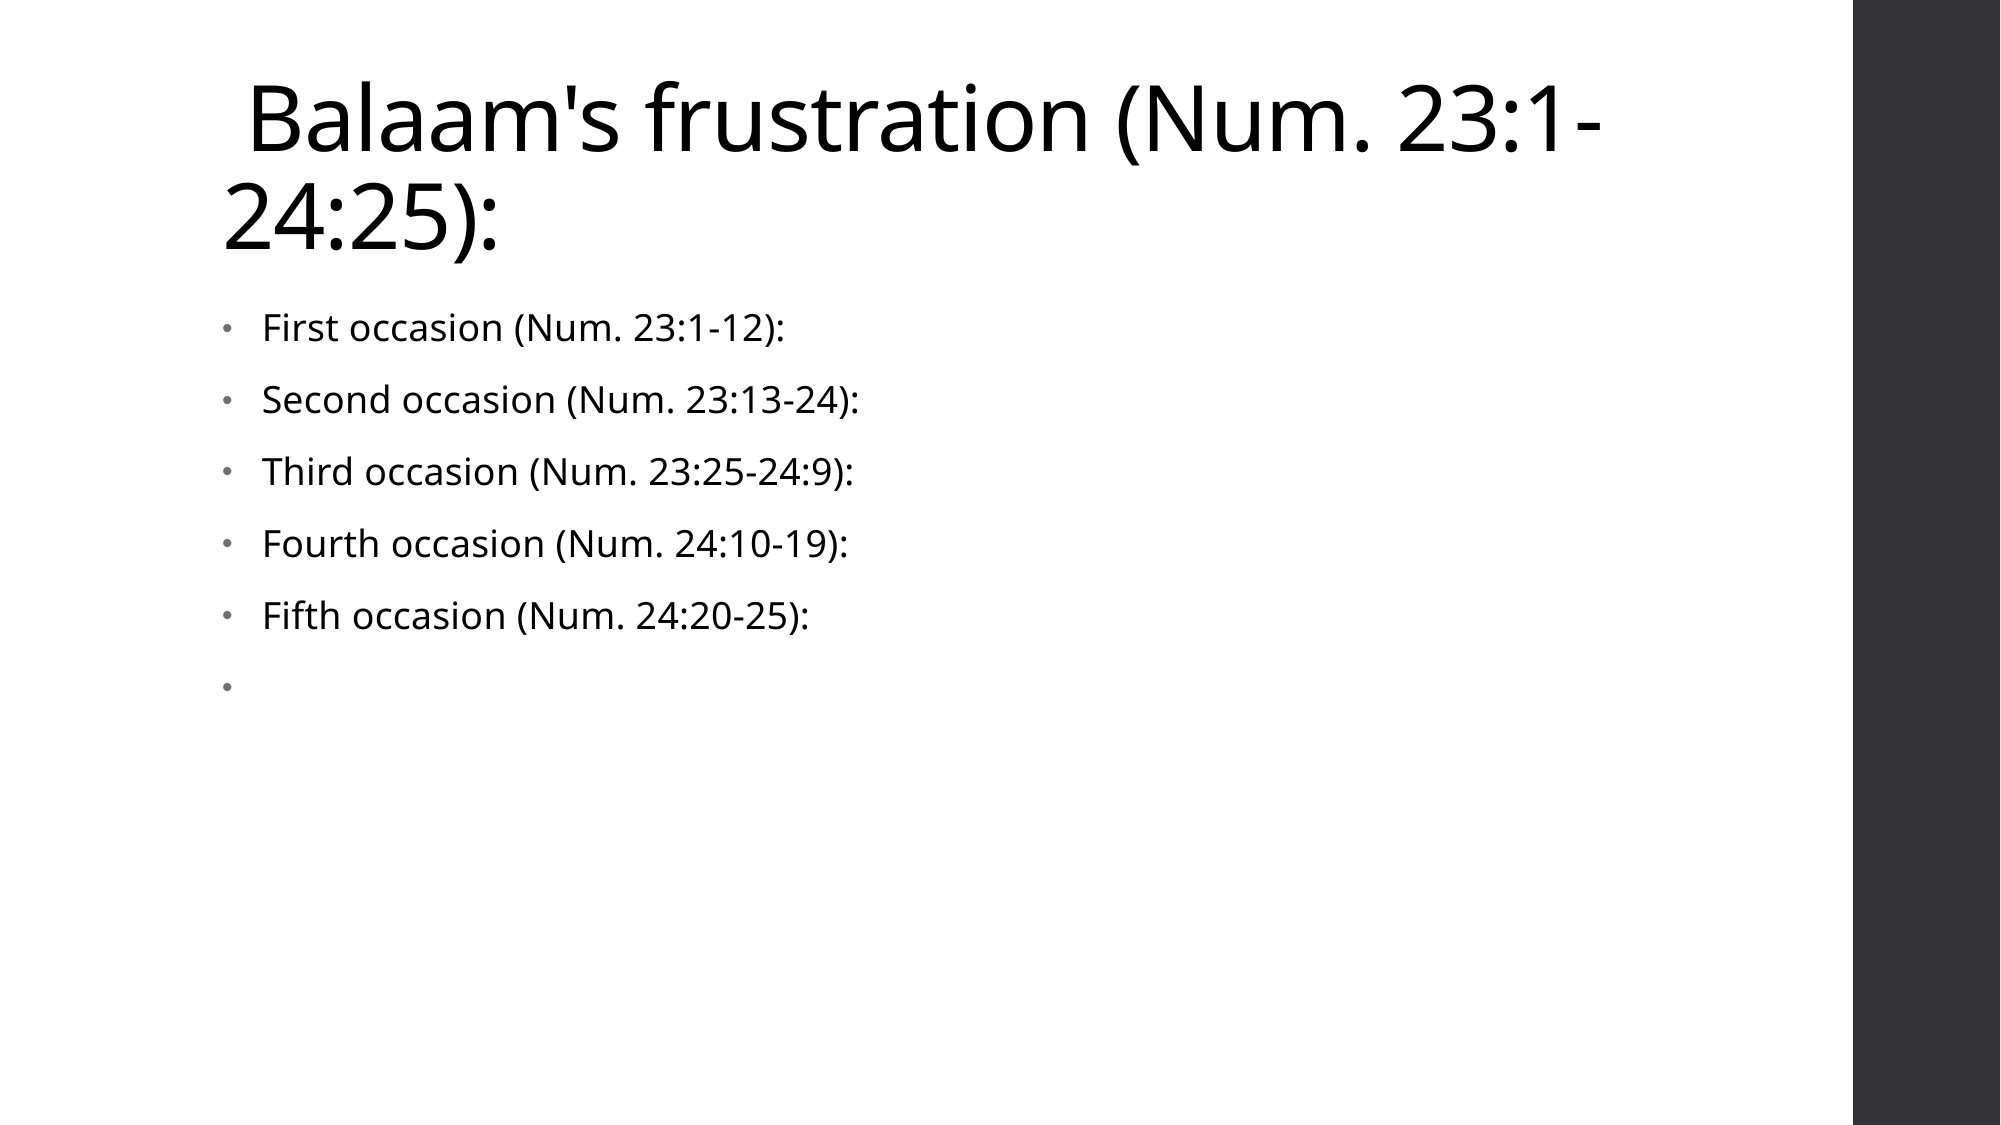

# Balaam's frustration (Num. 23:1-24:25):
 First occasion (Num. 23:1-12):
 Second occasion (Num. 23:13-24):
 Third occasion (Num. 23:25-24:9):
 Fourth occasion (Num. 24:10-19):
 Fifth occasion (Num. 24:20-25):